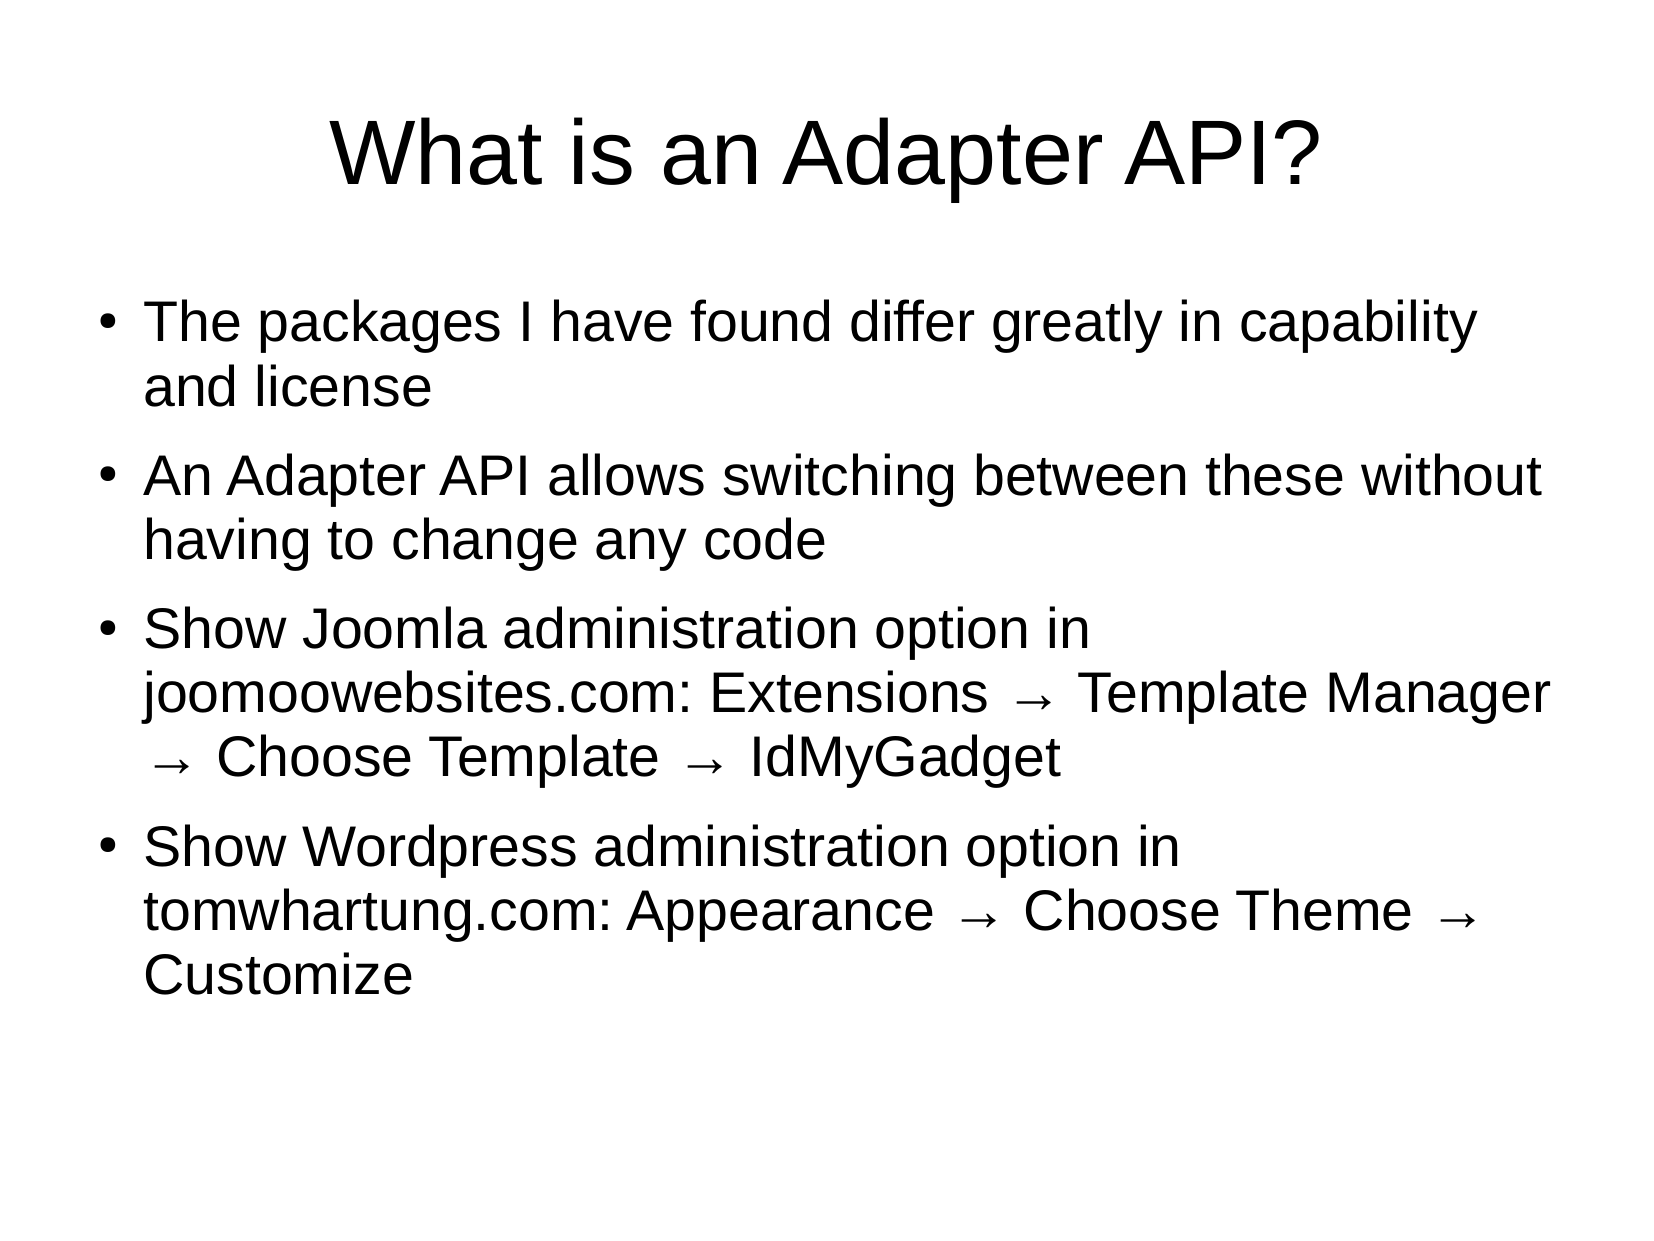

# What is an Adapter API?
The packages I have found differ greatly in capability and license
An Adapter API allows switching between these without having to change any code
Show Joomla administration option in joomoowebsites.com: Extensions → Template Manager → Choose Template → IdMyGadget
Show Wordpress administration option in tomwhartung.com: Appearance → Choose Theme → Customize